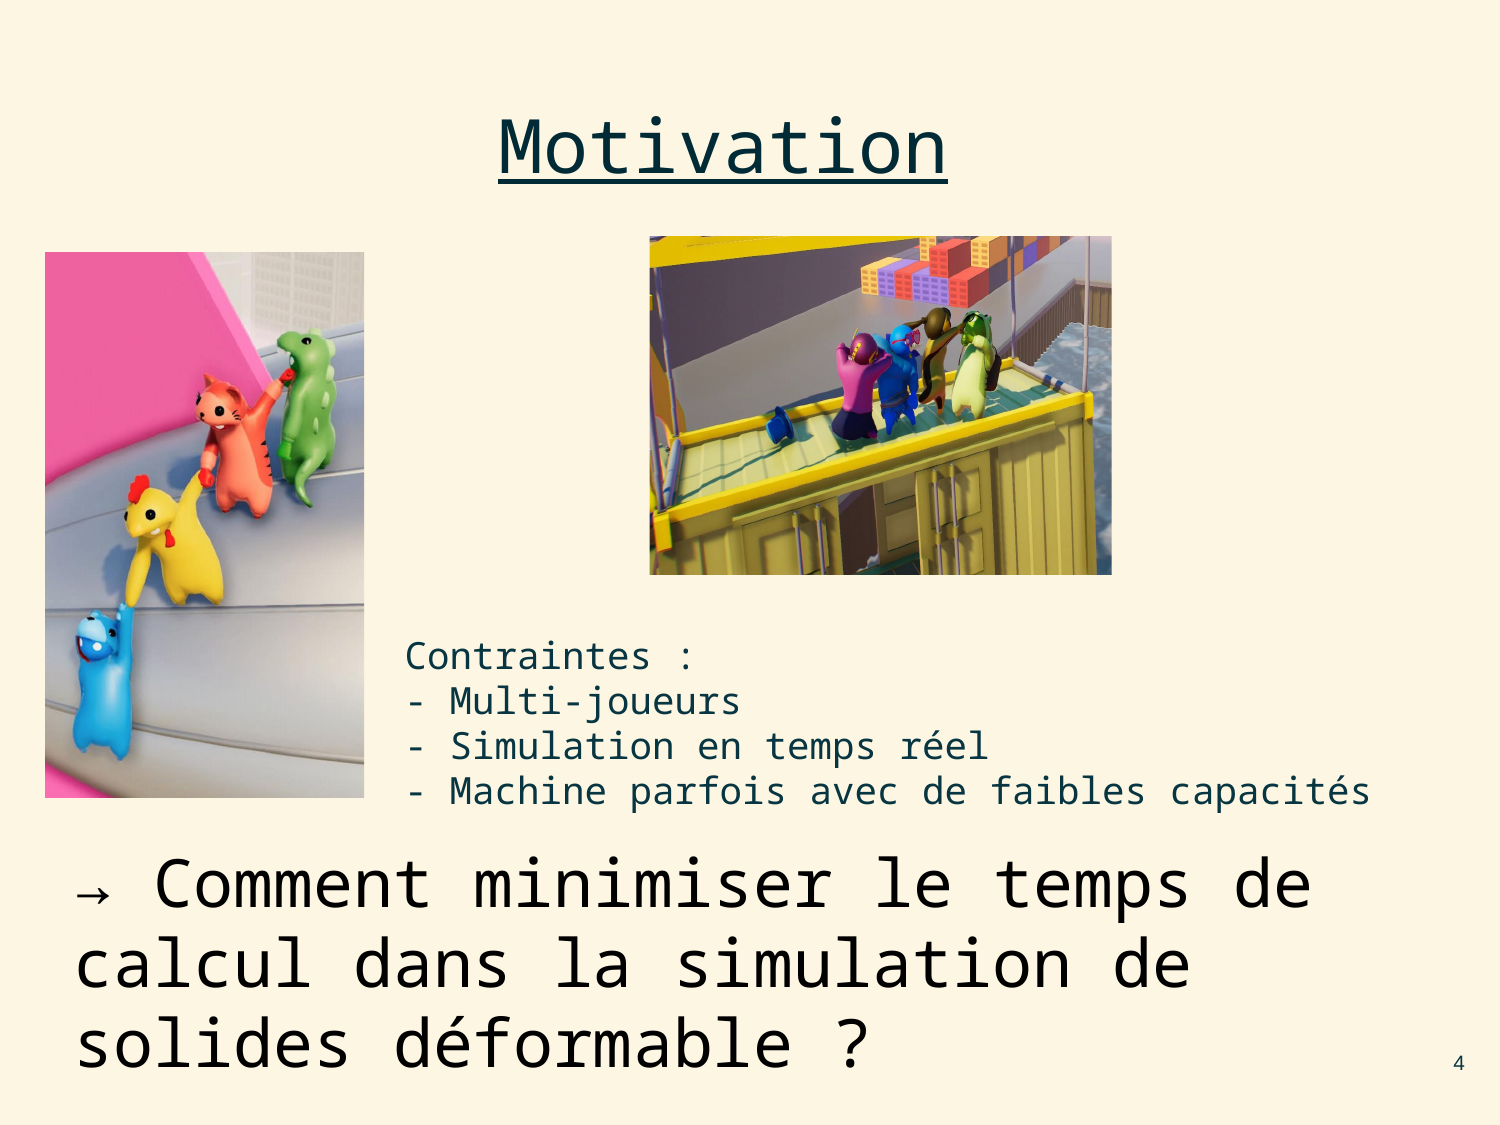

# Motivation
Contraintes :
- Multi-joueurs
- Simulation en temps réel
- Machine parfois avec de faibles capacités
→ Comment minimiser le temps de calcul dans la simulation de solides déformable ?
4